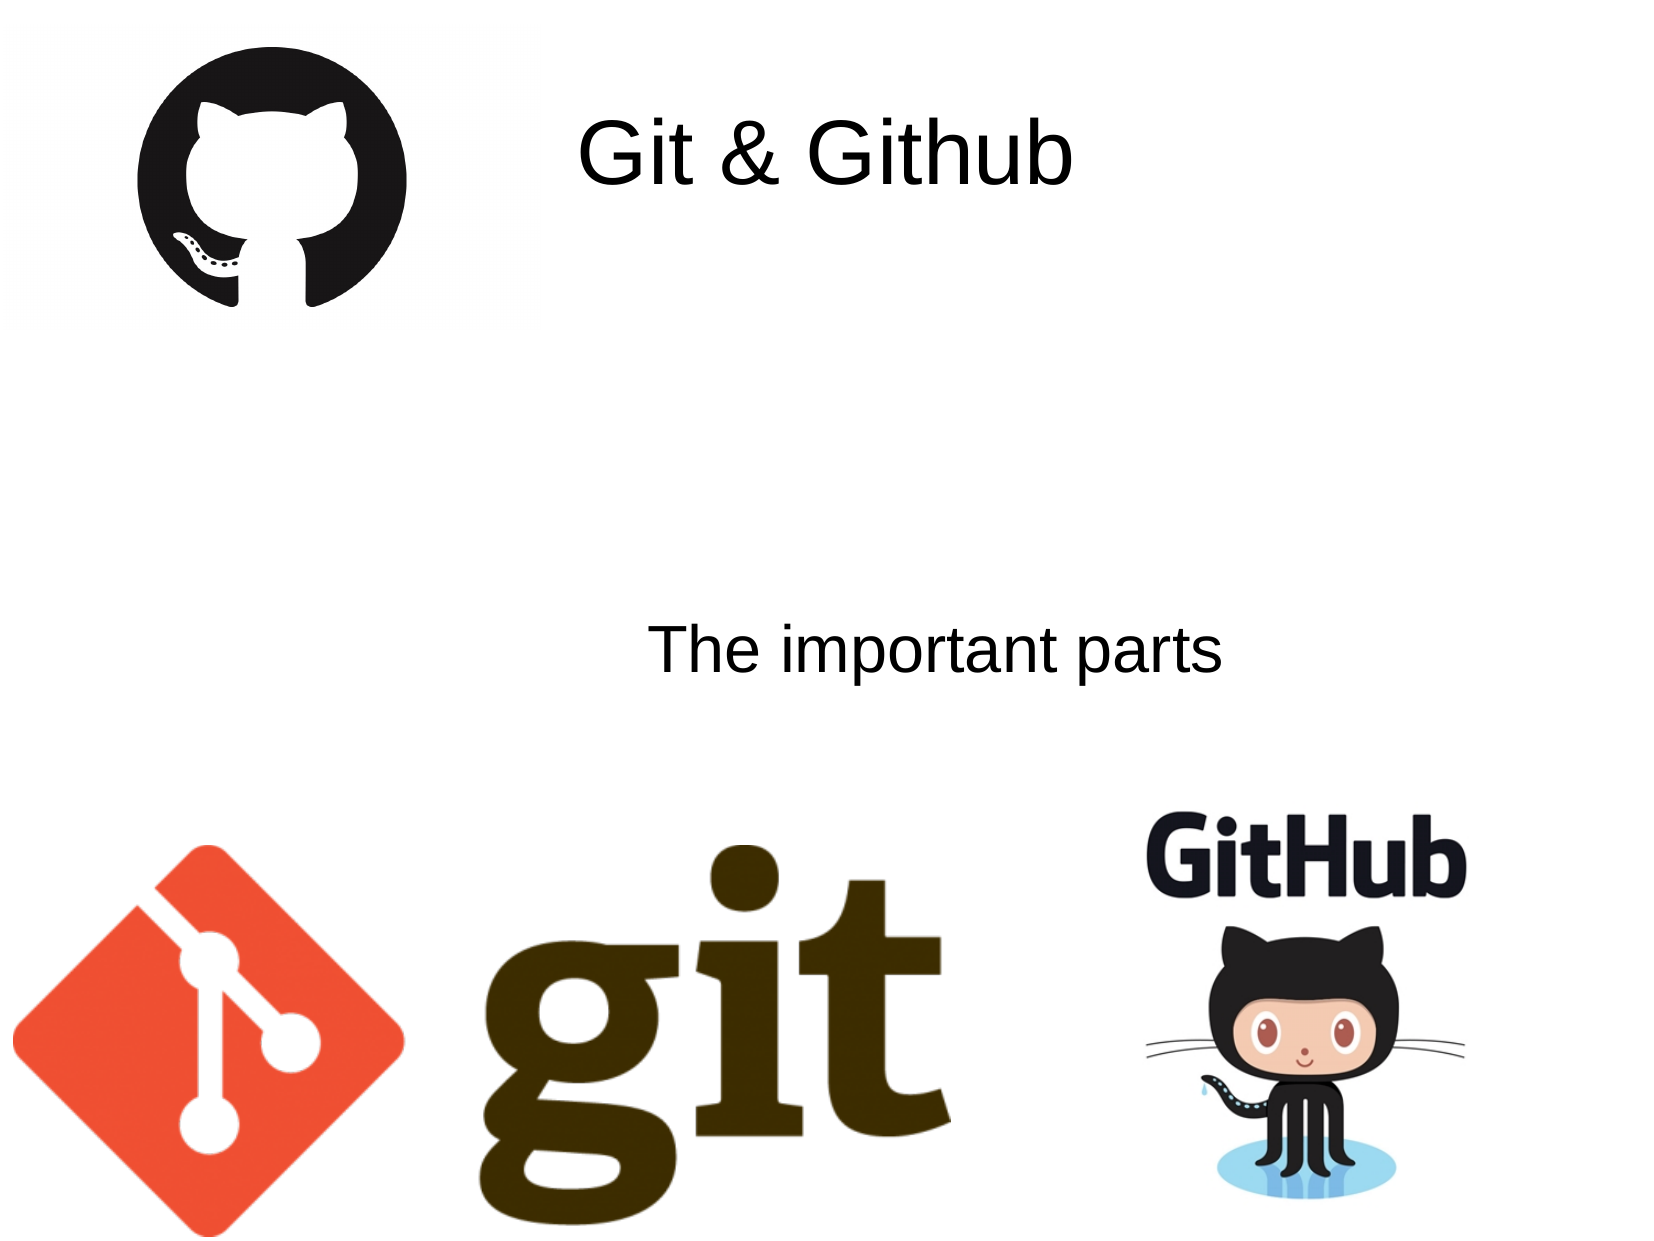

# Git & Github
The important parts